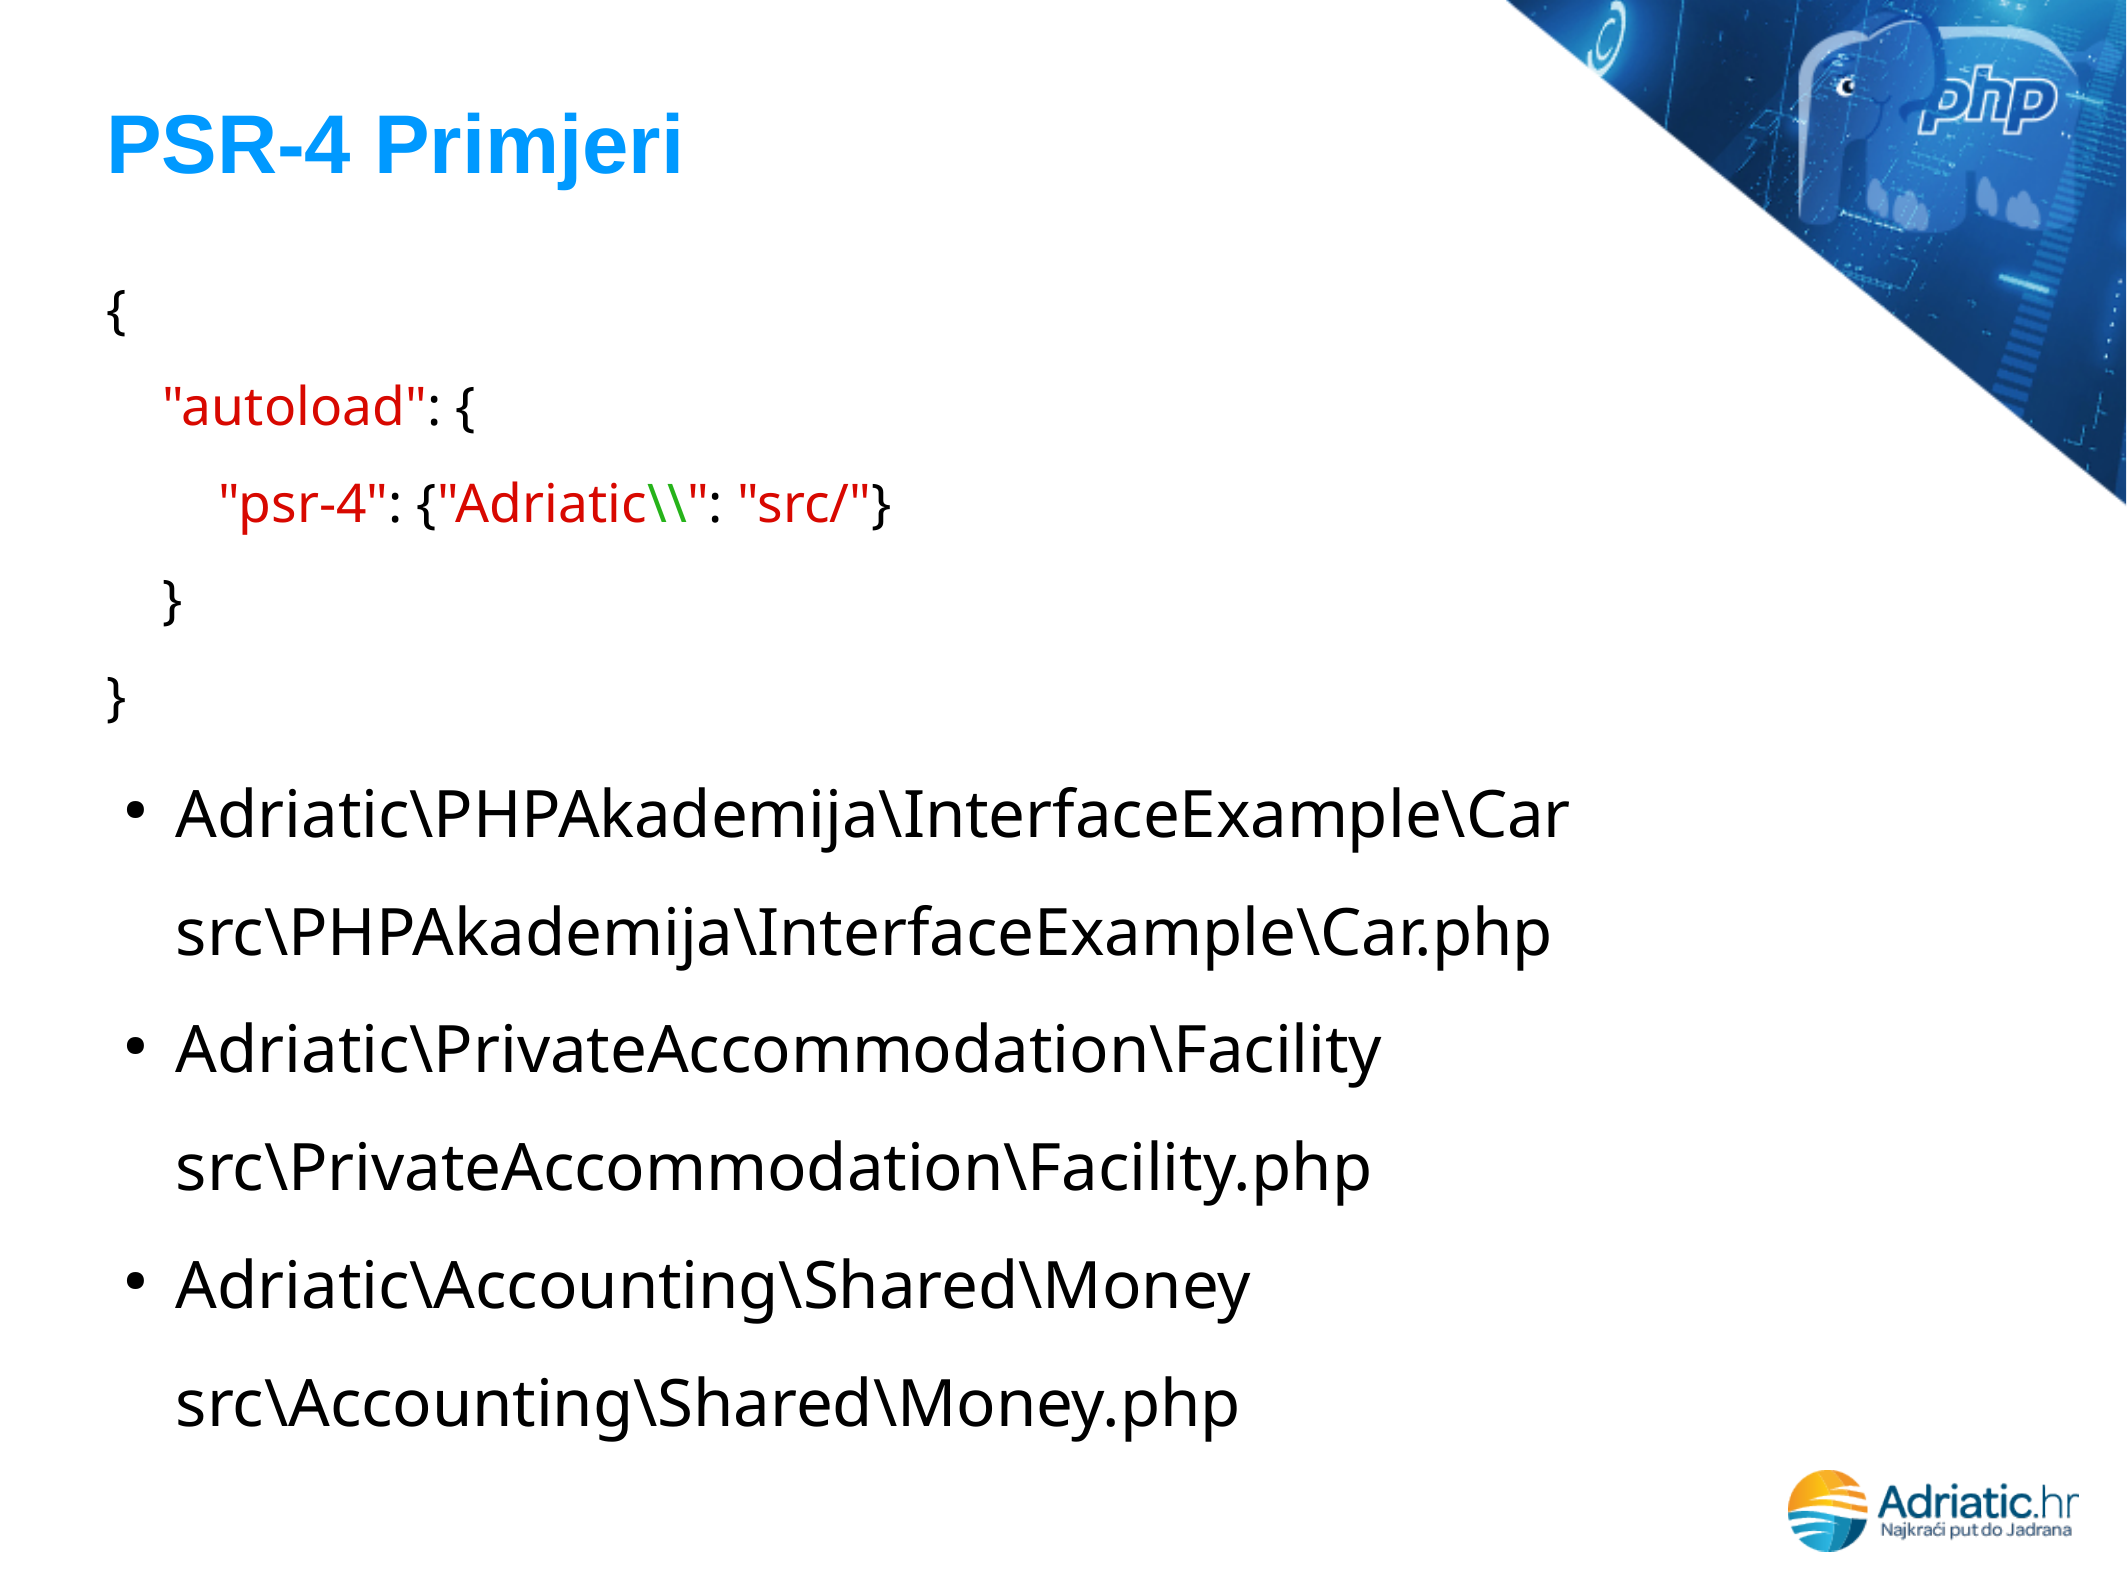

# PSR-4 Primjeri
{
 "autoload": {
 "psr-4": {"Adriatic\\": "src/"}
 }
}
Adriatic\PHPAkademija\InterfaceExample\Car
src\PHPAkademija\InterfaceExample\Car.php
Adriatic\PrivateAccommodation\Facility
src\PrivateAccommodation\Facility.php
Adriatic\Accounting\Shared\Money
src\Accounting\Shared\Money.php